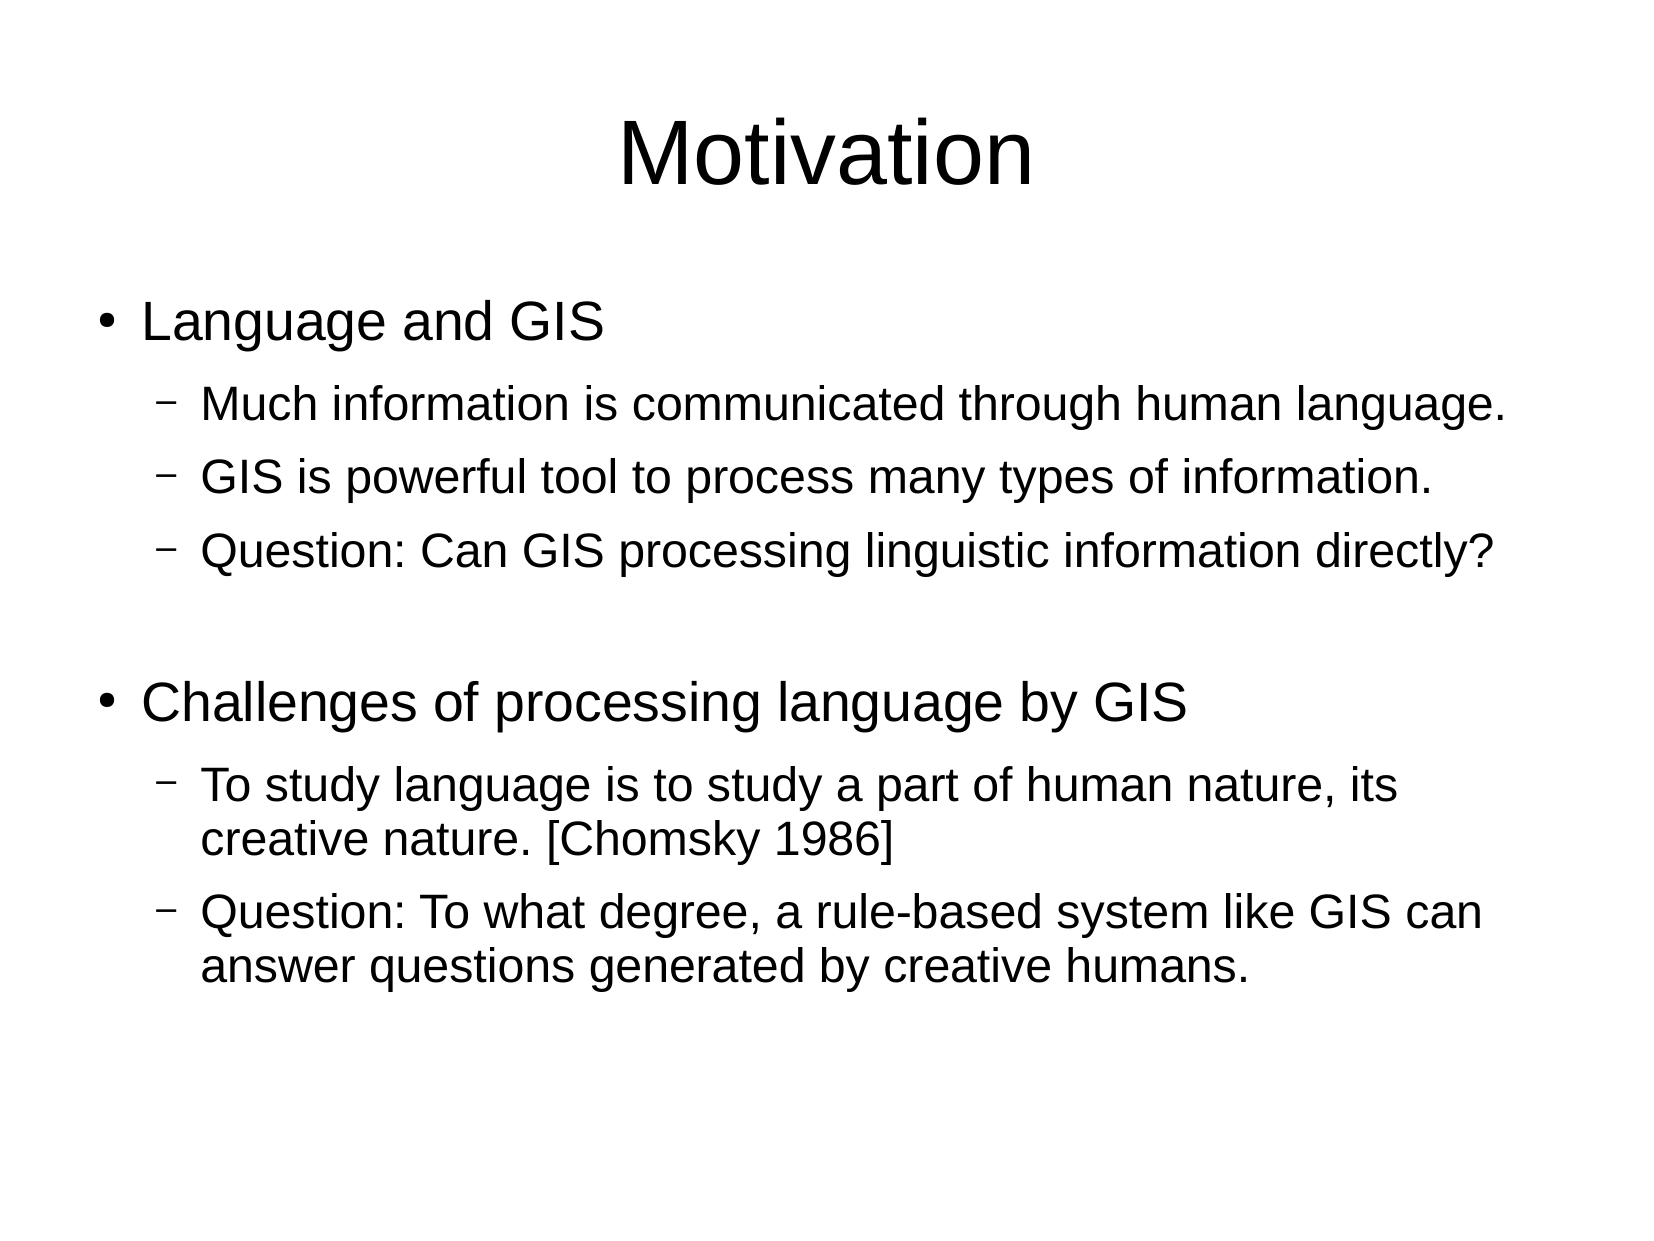

# Motivation
Language and GIS
Much information is communicated through human language.
GIS is powerful tool to process many types of information.
Question: Can GIS processing linguistic information directly?
Challenges of processing language by GIS
To study language is to study a part of human nature, its creative nature. [Chomsky 1986]
Question: To what degree, a rule-based system like GIS can answer questions generated by creative humans.